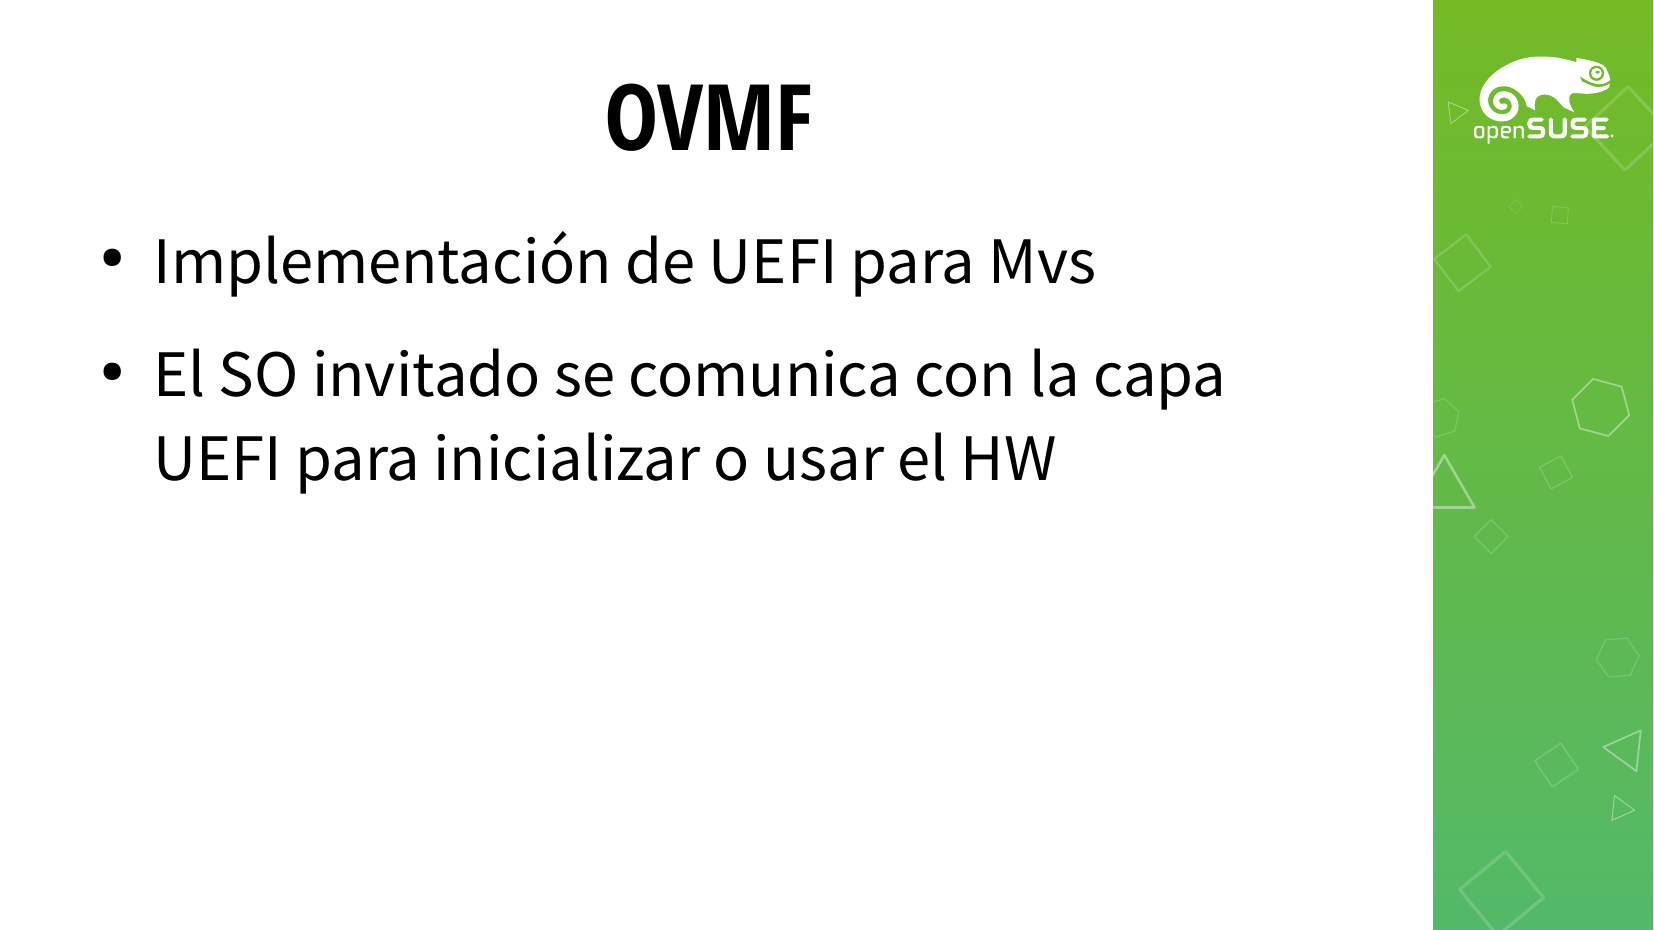

# OVMF
Implementación de UEFI para Mvs
El SO invitado se comunica con la capa UEFI para inicializar o usar el HW